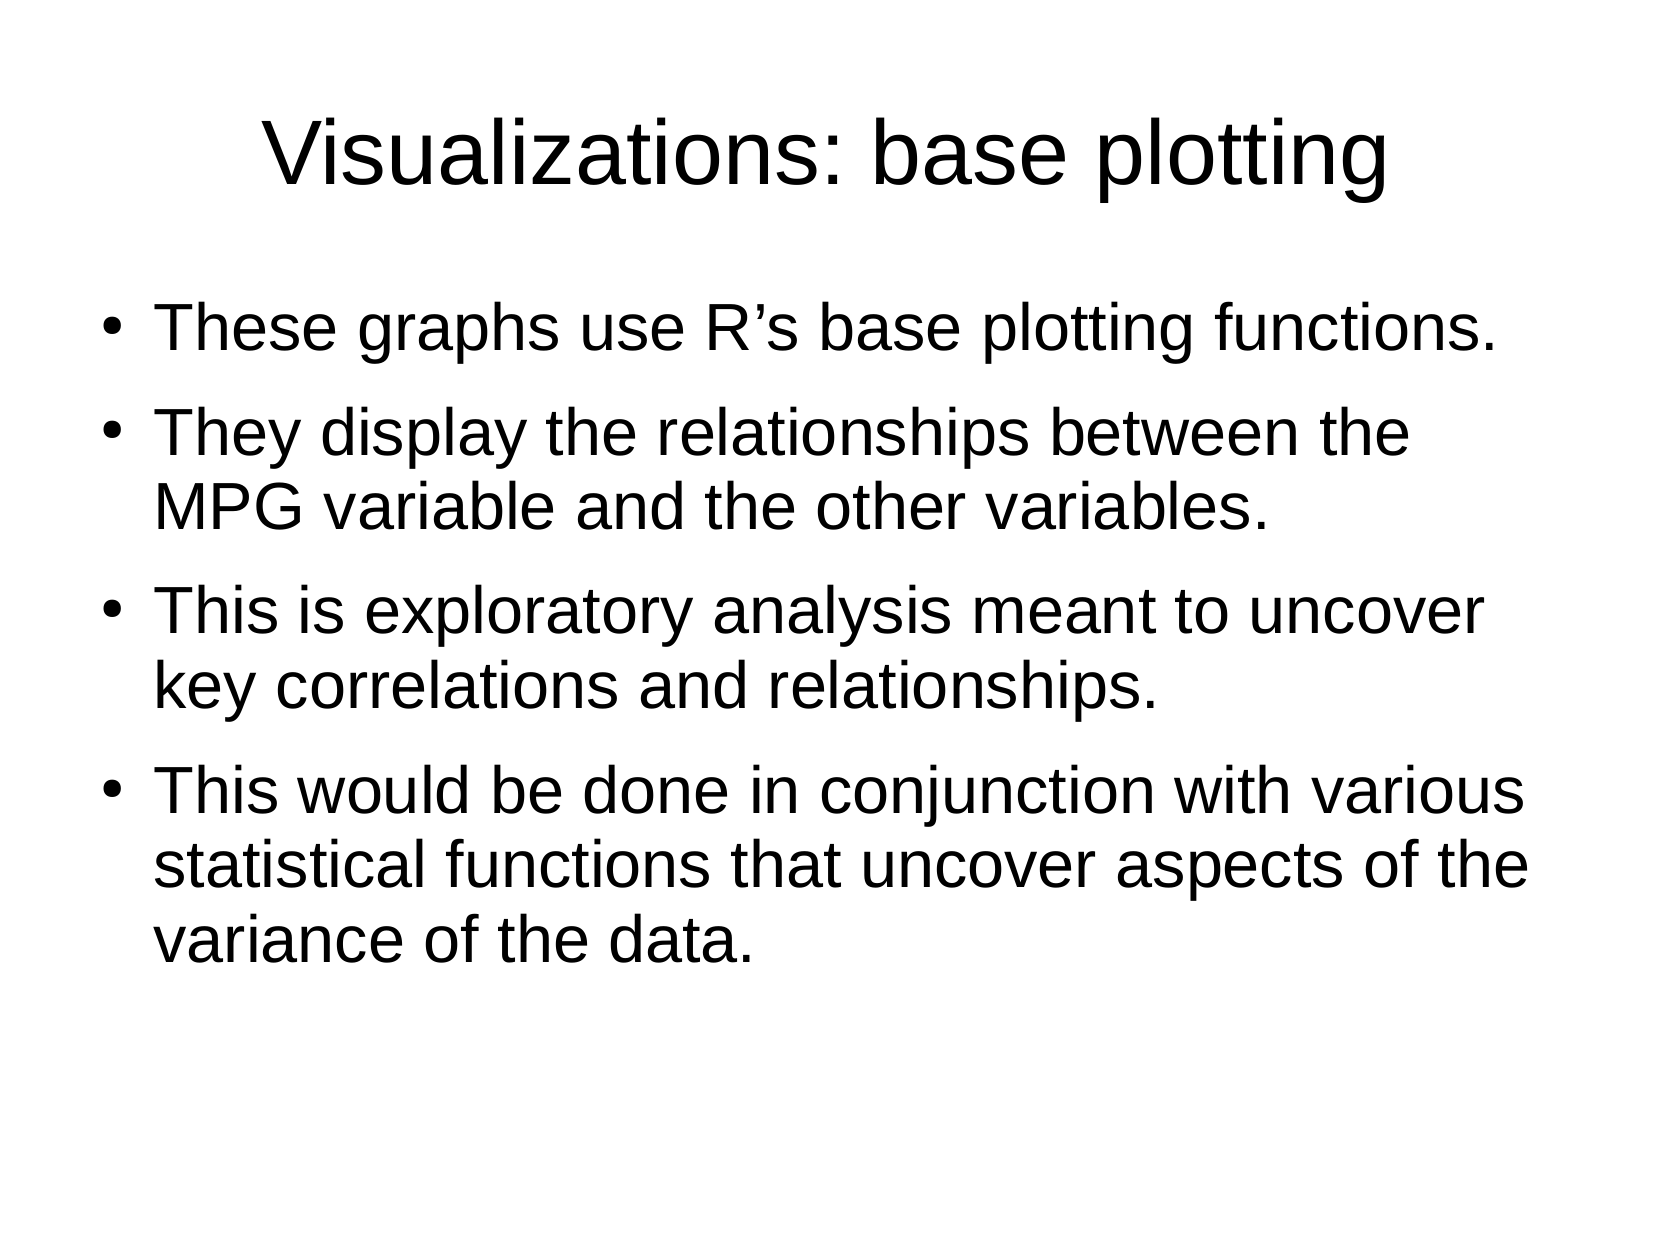

# Visualizations: base plotting
These graphs use R’s base plotting functions.
They display the relationships between the MPG variable and the other variables.
This is exploratory analysis meant to uncover key correlations and relationships.
This would be done in conjunction with various statistical functions that uncover aspects of the variance of the data.